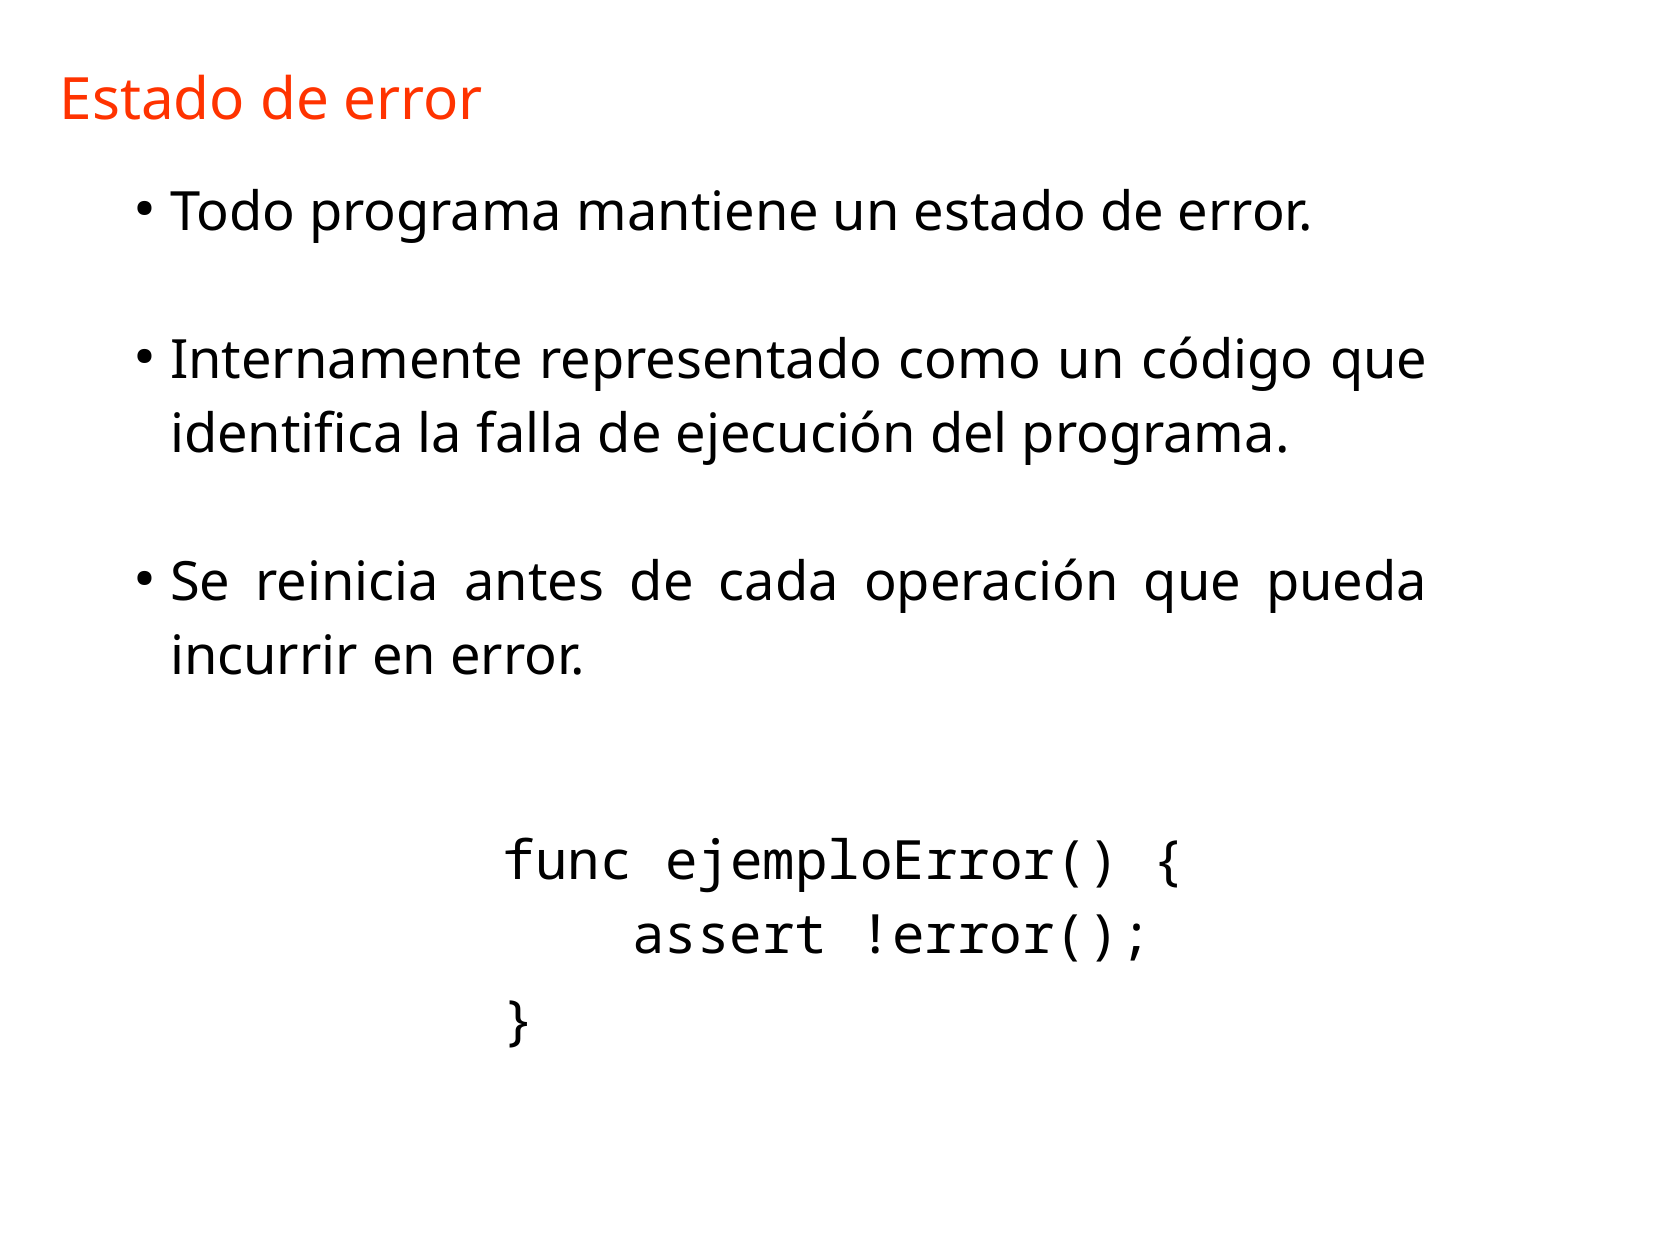

Estado de error
Todo programa mantiene un estado de error.
Internamente representado como un código que identifica la falla de ejecución del programa.
Se reinicia antes de cada operación que pueda incurrir en error.
func ejemploError() {
 assert !error();
}